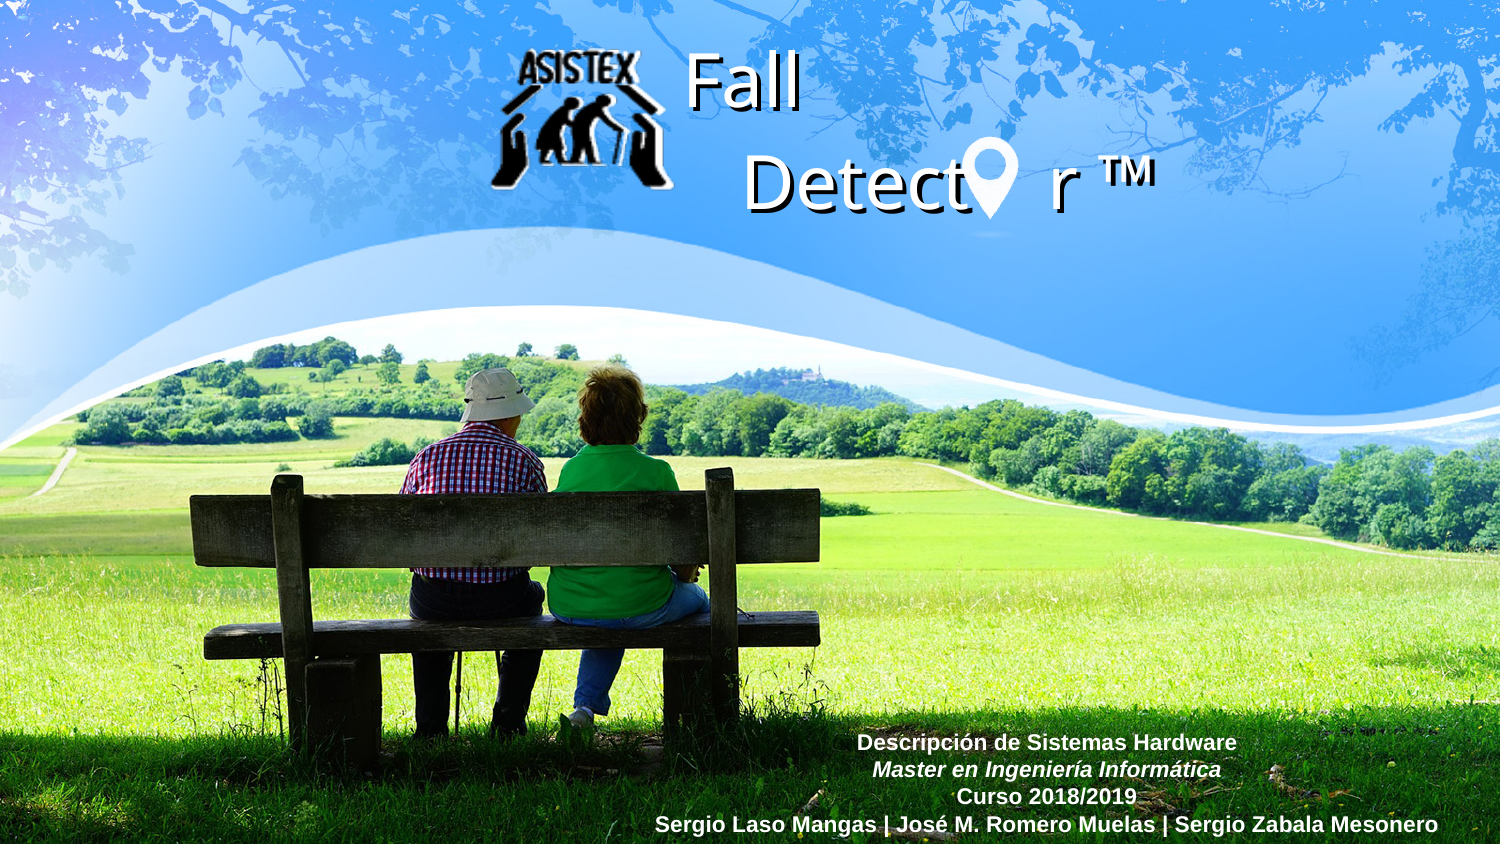

Fall
 Detect r ™
# Descripción de Sistemas Hardware
Master en Ingeniería Informática
Curso 2018/2019
Sergio Laso Mangas | José M. Romero Muelas | Sergio Zabala Mesonero